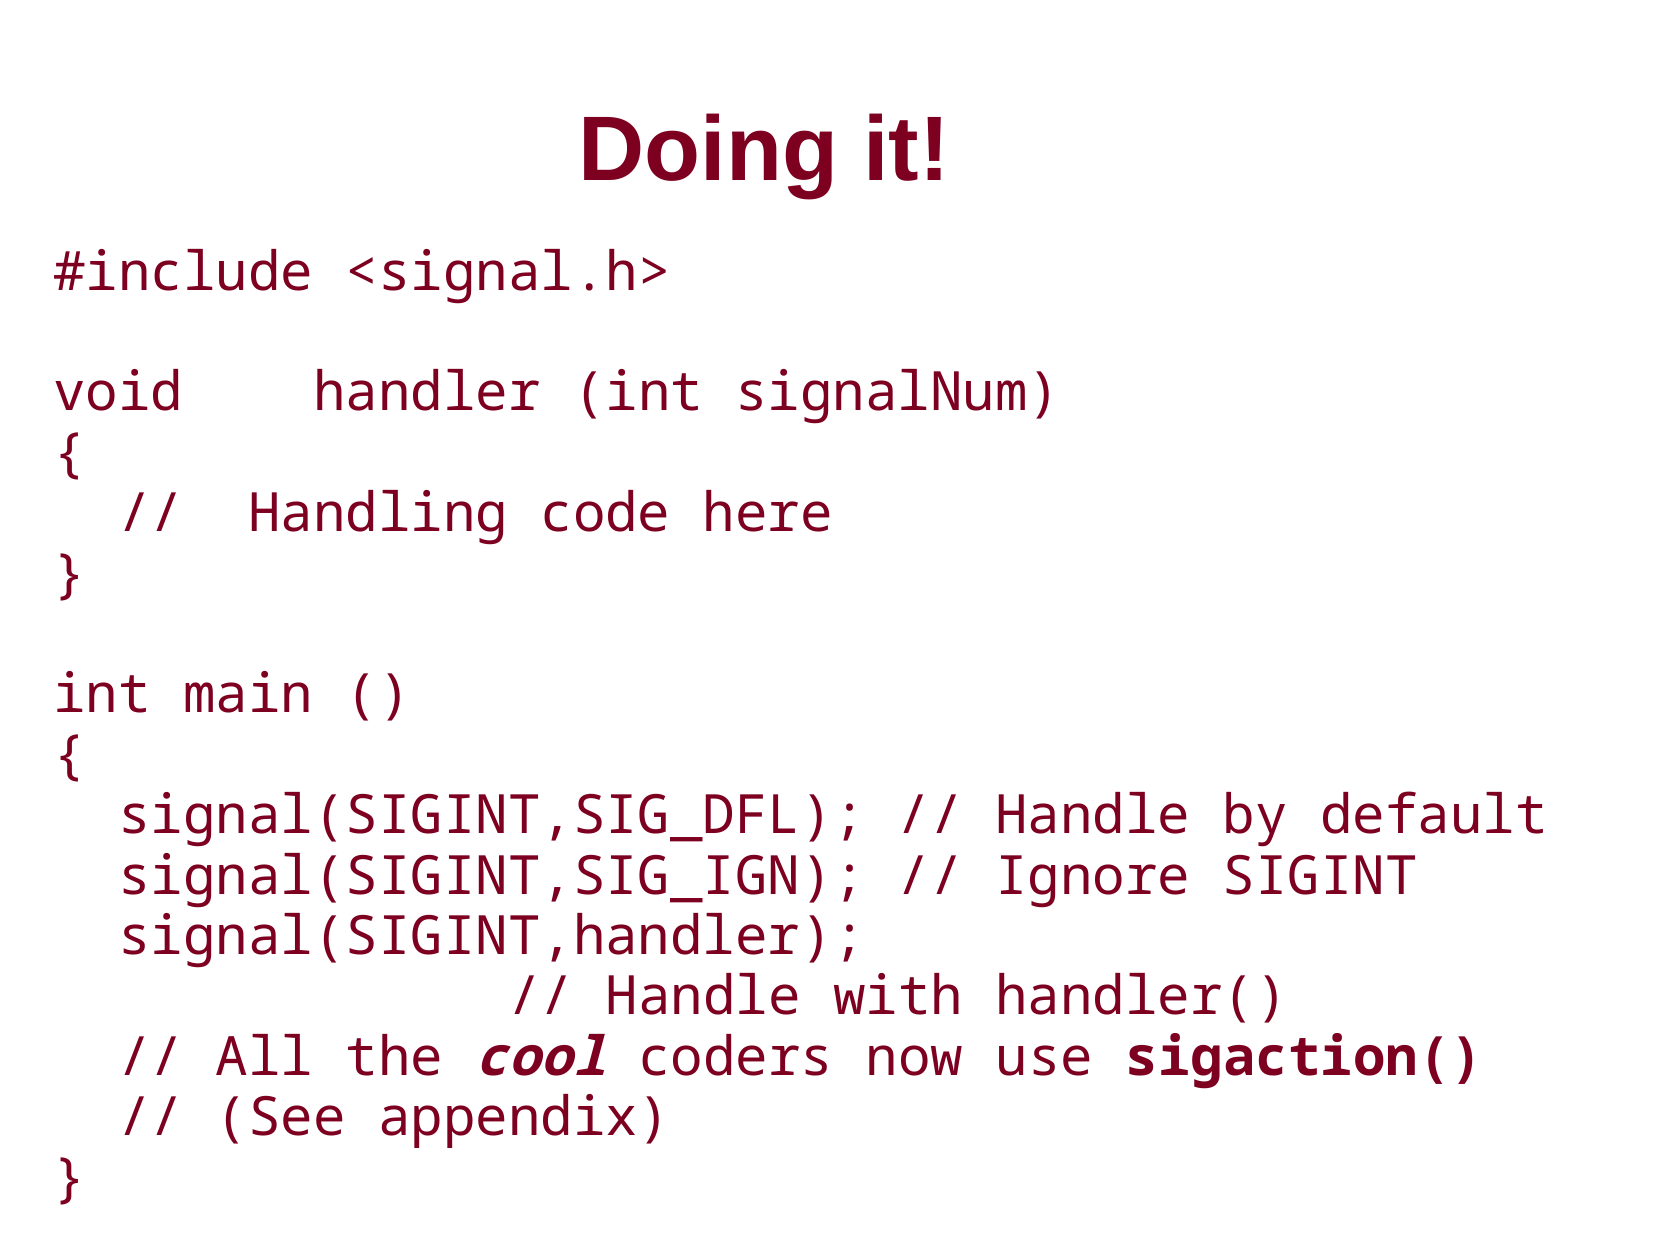

# Doing it!
#include <signal.h>
void handler (int signalNum)
{
 // Handling code here
}
int main ()
{
 signal(SIGINT,SIG_DFL); // Handle by default
 signal(SIGINT,SIG_IGN); // Ignore SIGINT
 signal(SIGINT,handler);
 // Handle with handler()
 // All the cool coders now use sigaction()
 // (See appendix)
}